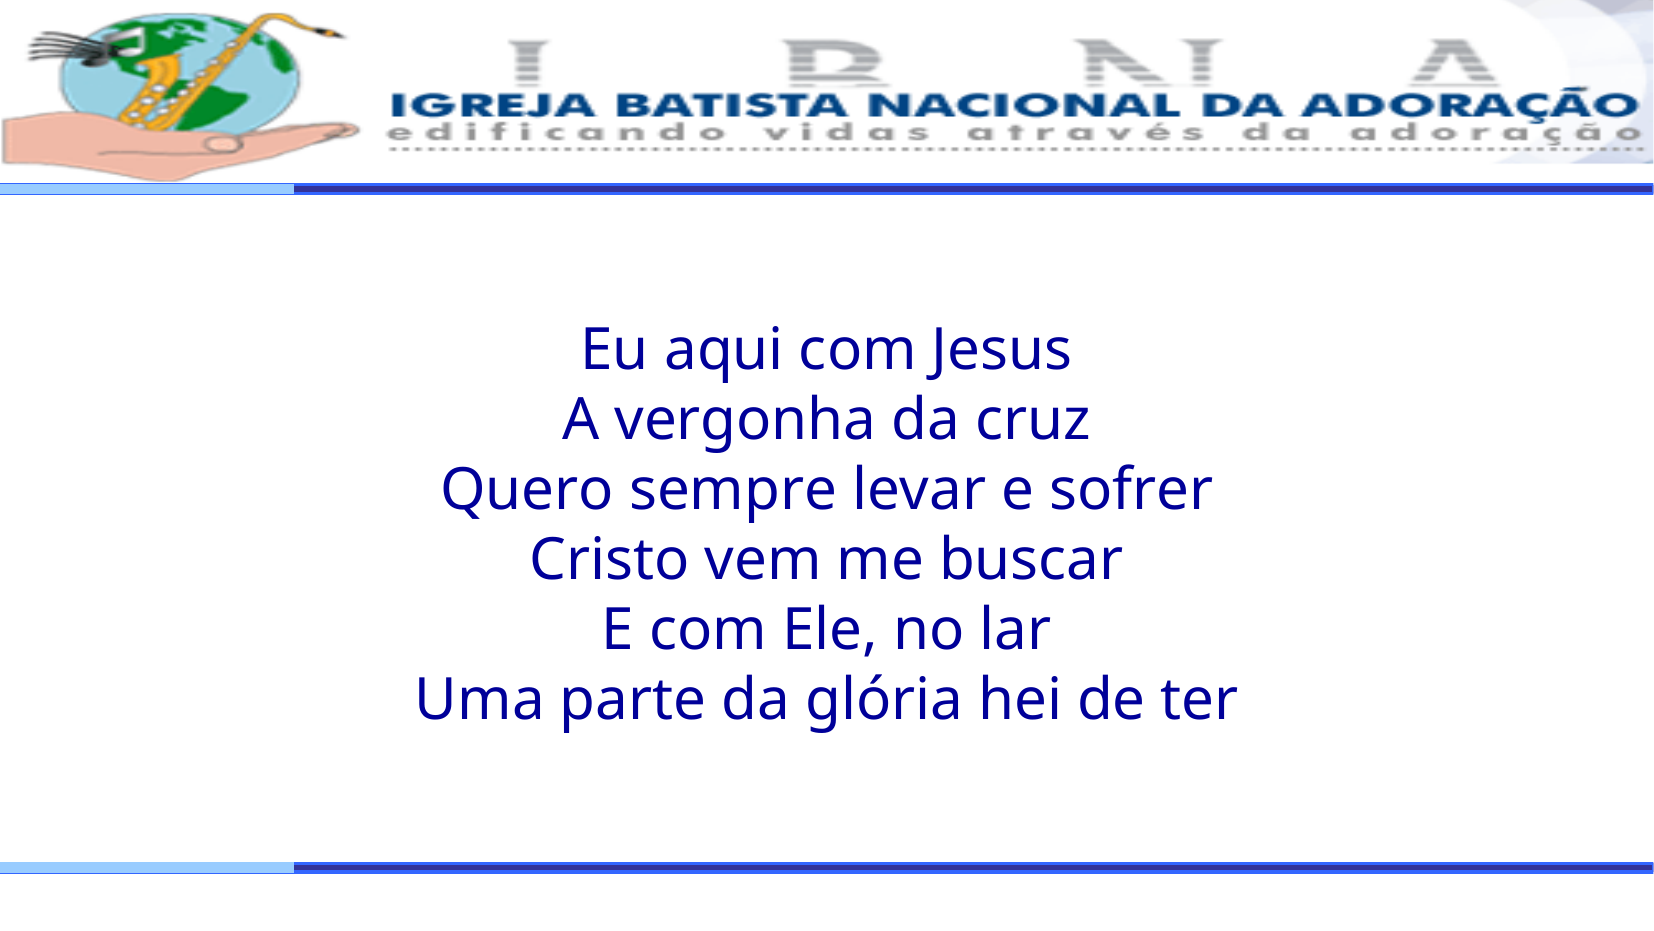

Eu aqui com Jesus
A vergonha da cruz
Quero sempre levar e sofrer
Cristo vem me buscar
E com Ele, no lar
Uma parte da glória hei de ter